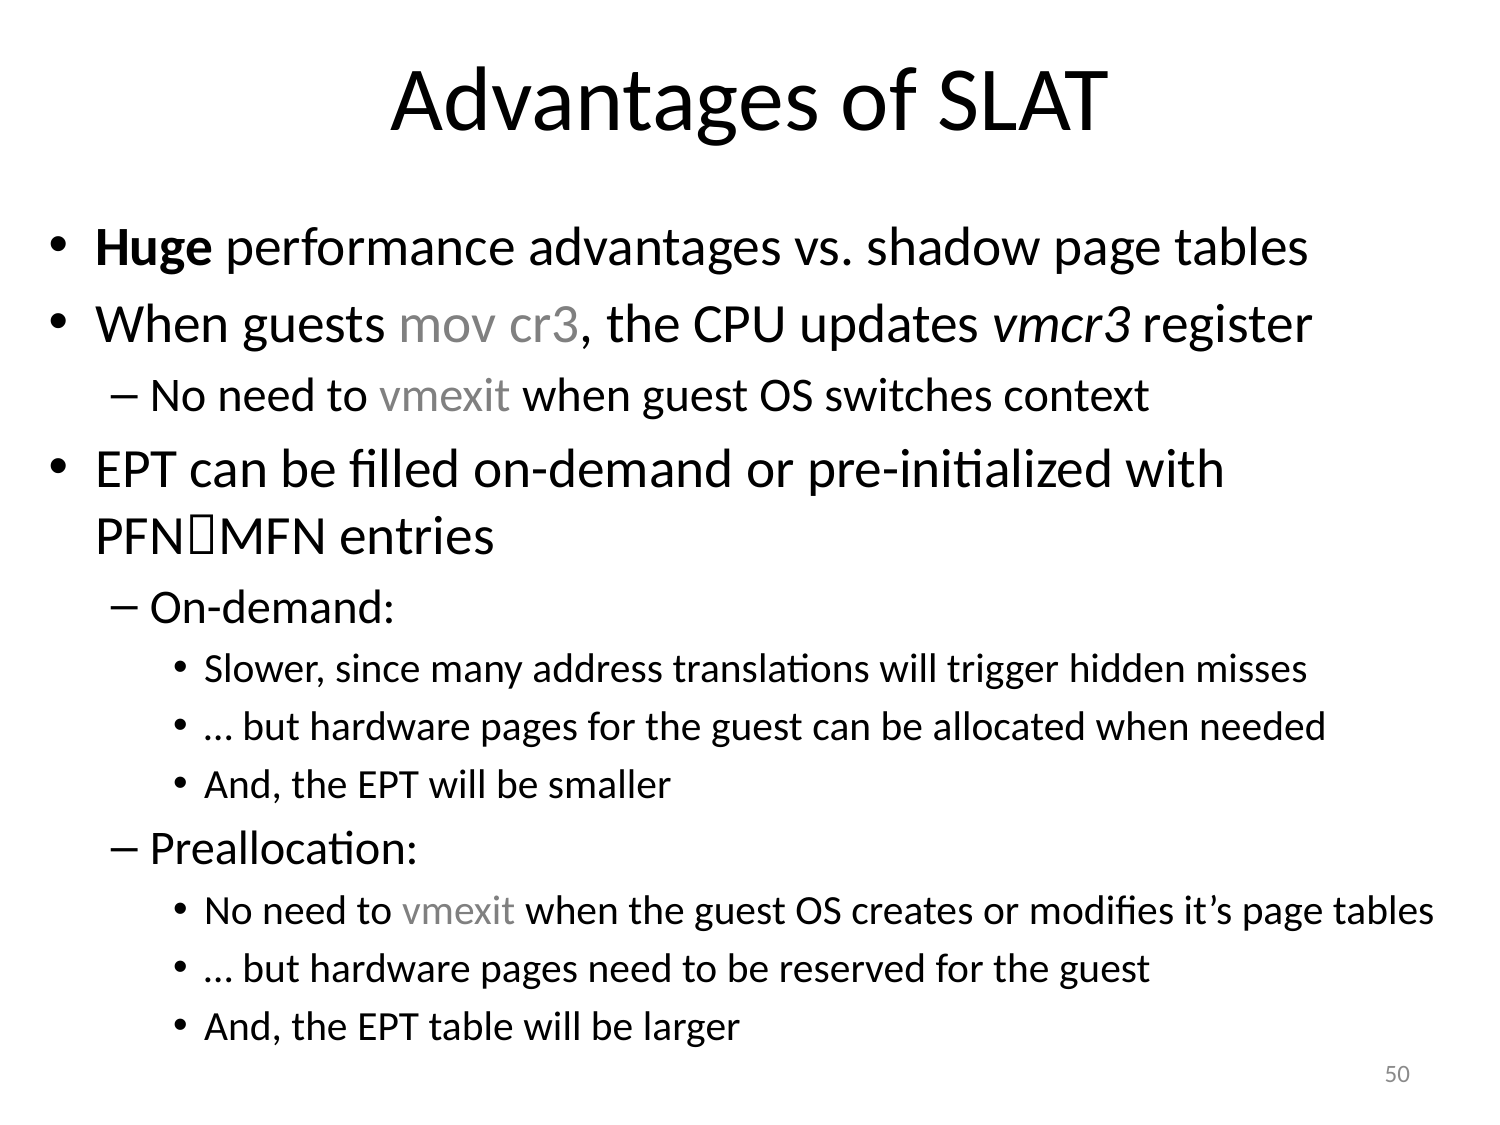

# Advantages of SLAT
Huge performance advantages vs. shadow page tables
When guests mov cr3, the CPU updates vmcr3 register
No need to vmexit when guest OS switches context
EPT can be filled on-demand or pre-initialized with PFNMFN entries
On-demand:
Slower, since many address translations will trigger hidden misses
… but hardware pages for the guest can be allocated when needed
And, the EPT will be smaller
Preallocation:
No need to vmexit when the guest OS creates or modifies it’s page tables
… but hardware pages need to be reserved for the guest
And, the EPT table will be larger